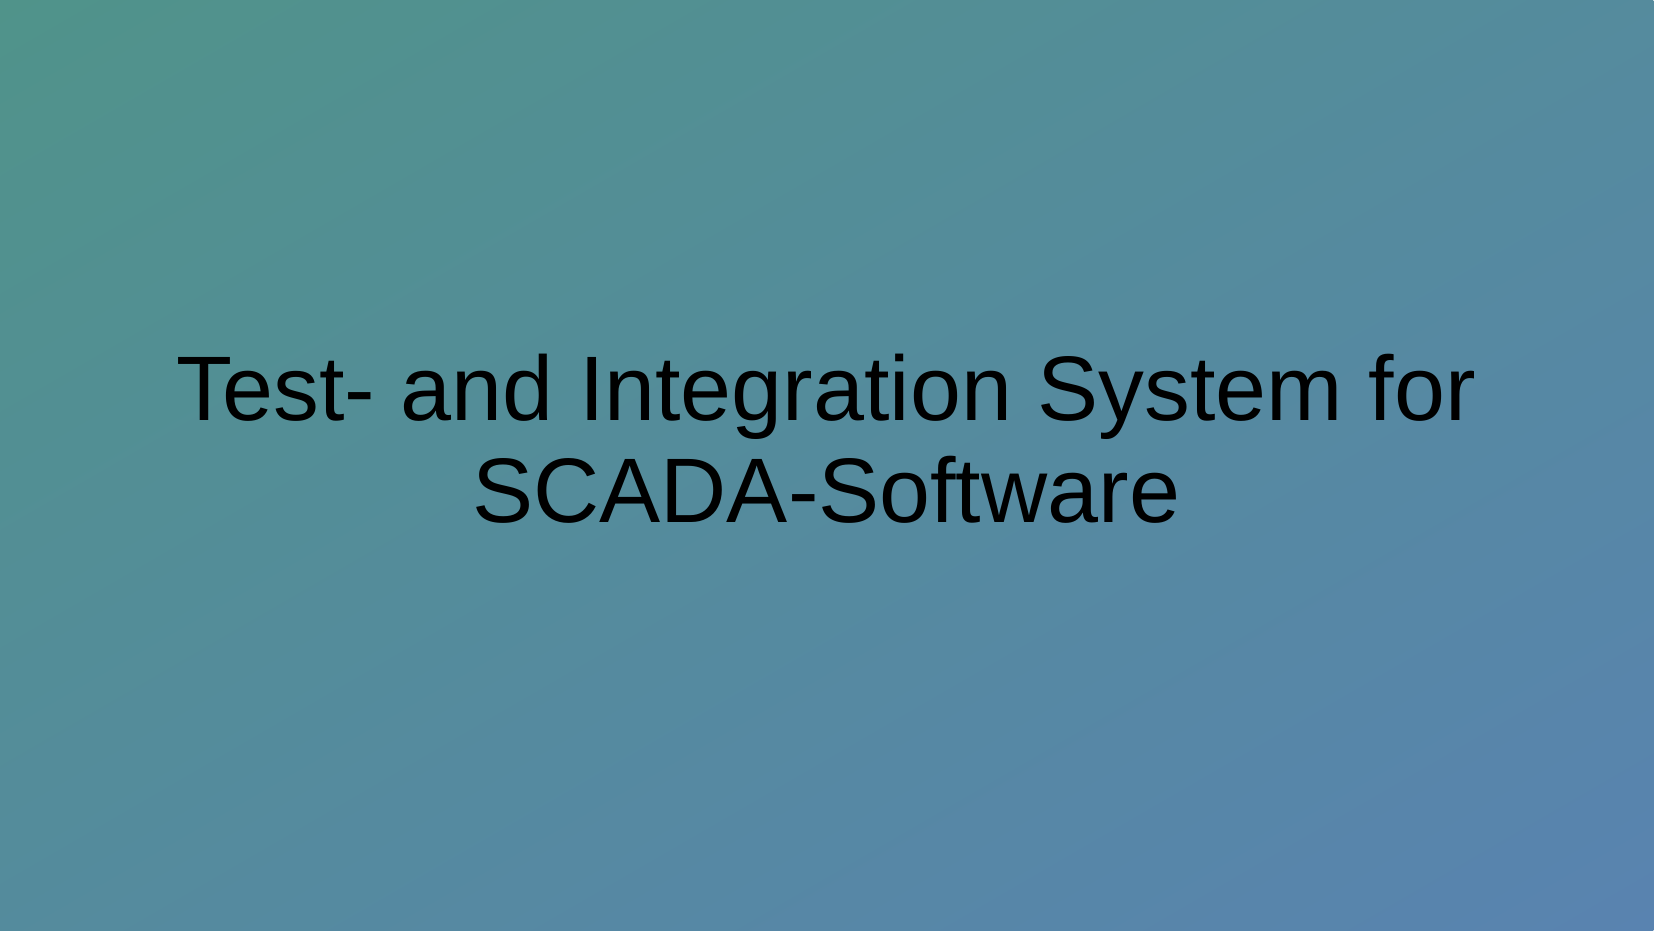

# Test- and Integration System for SCADA-Software